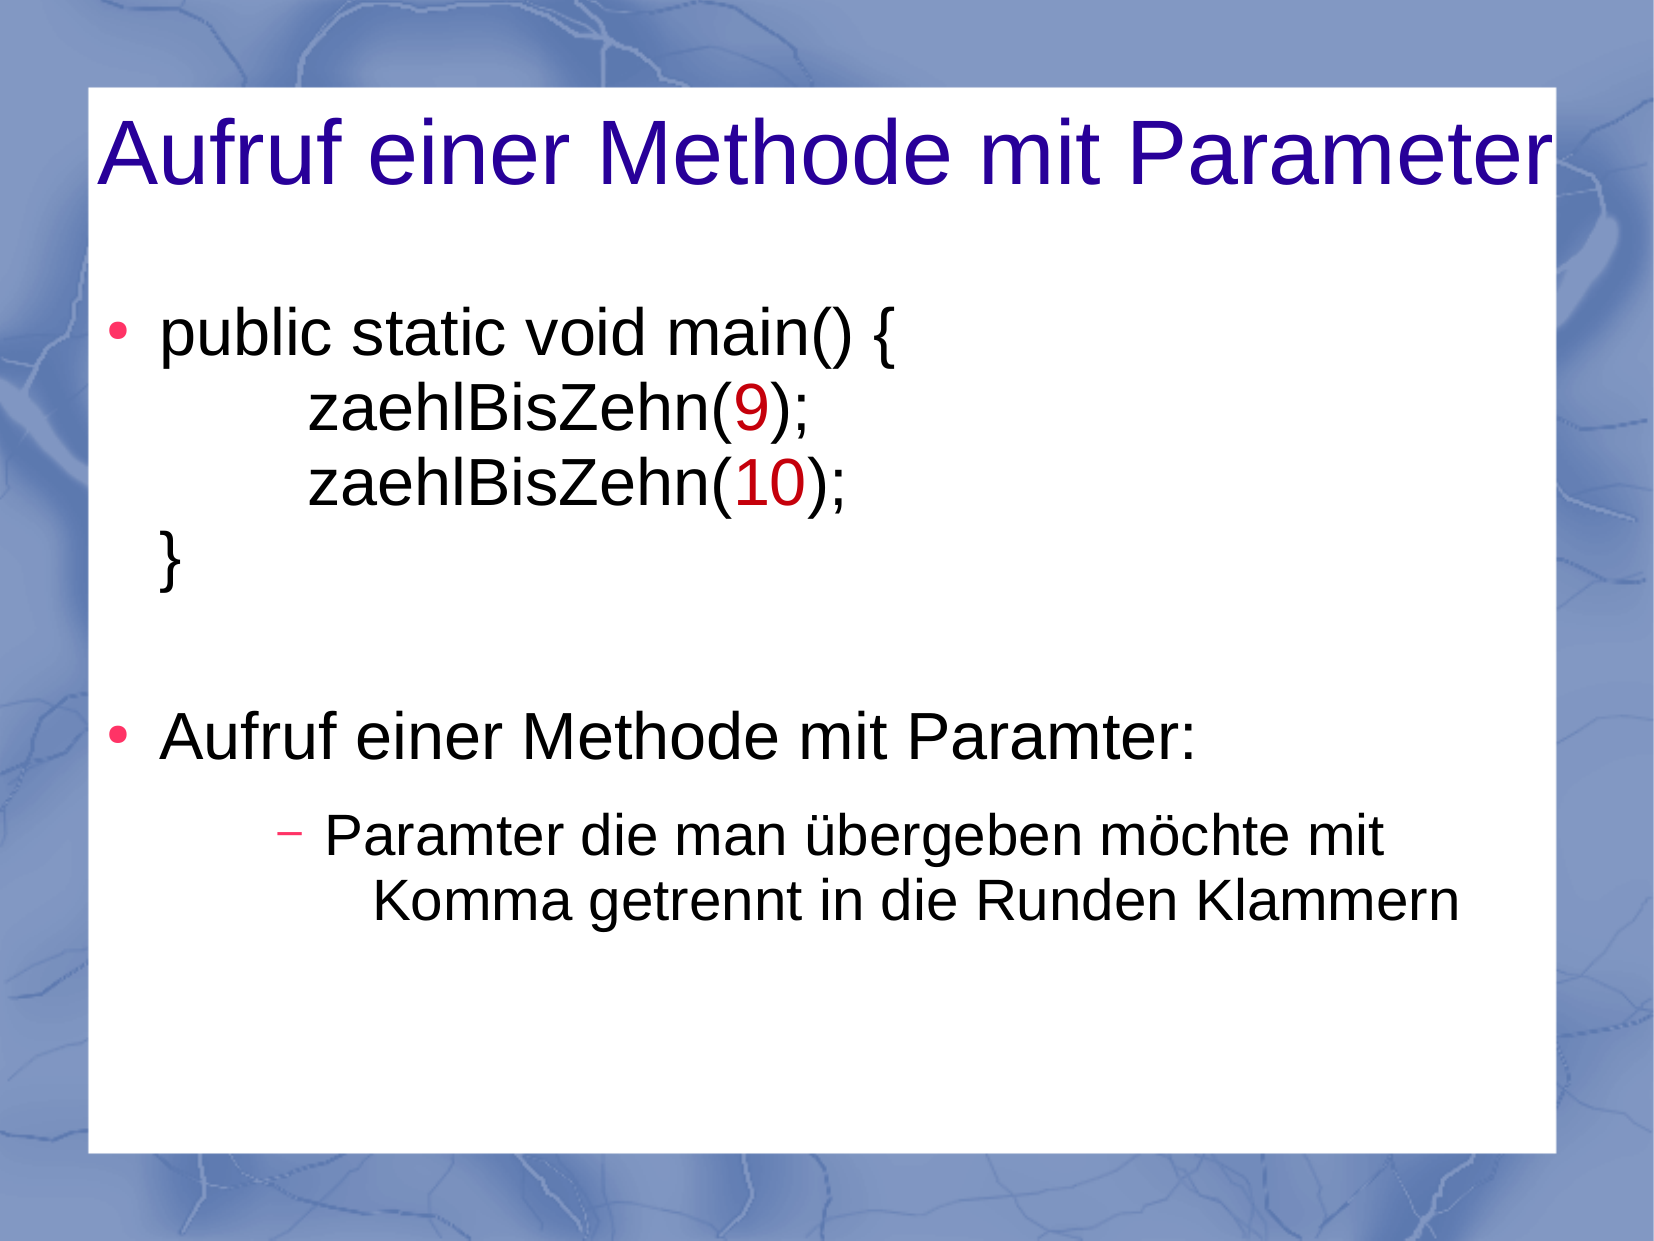

# Aufruf einer Methode mit Parameter
public static void main() {
		zaehlBisZehn(9);
		zaehlBisZehn(10);
}
Aufruf einer Methode mit Paramter:
Paramter die man übergeben möchte mit Komma getrennt in die Runden Klammern